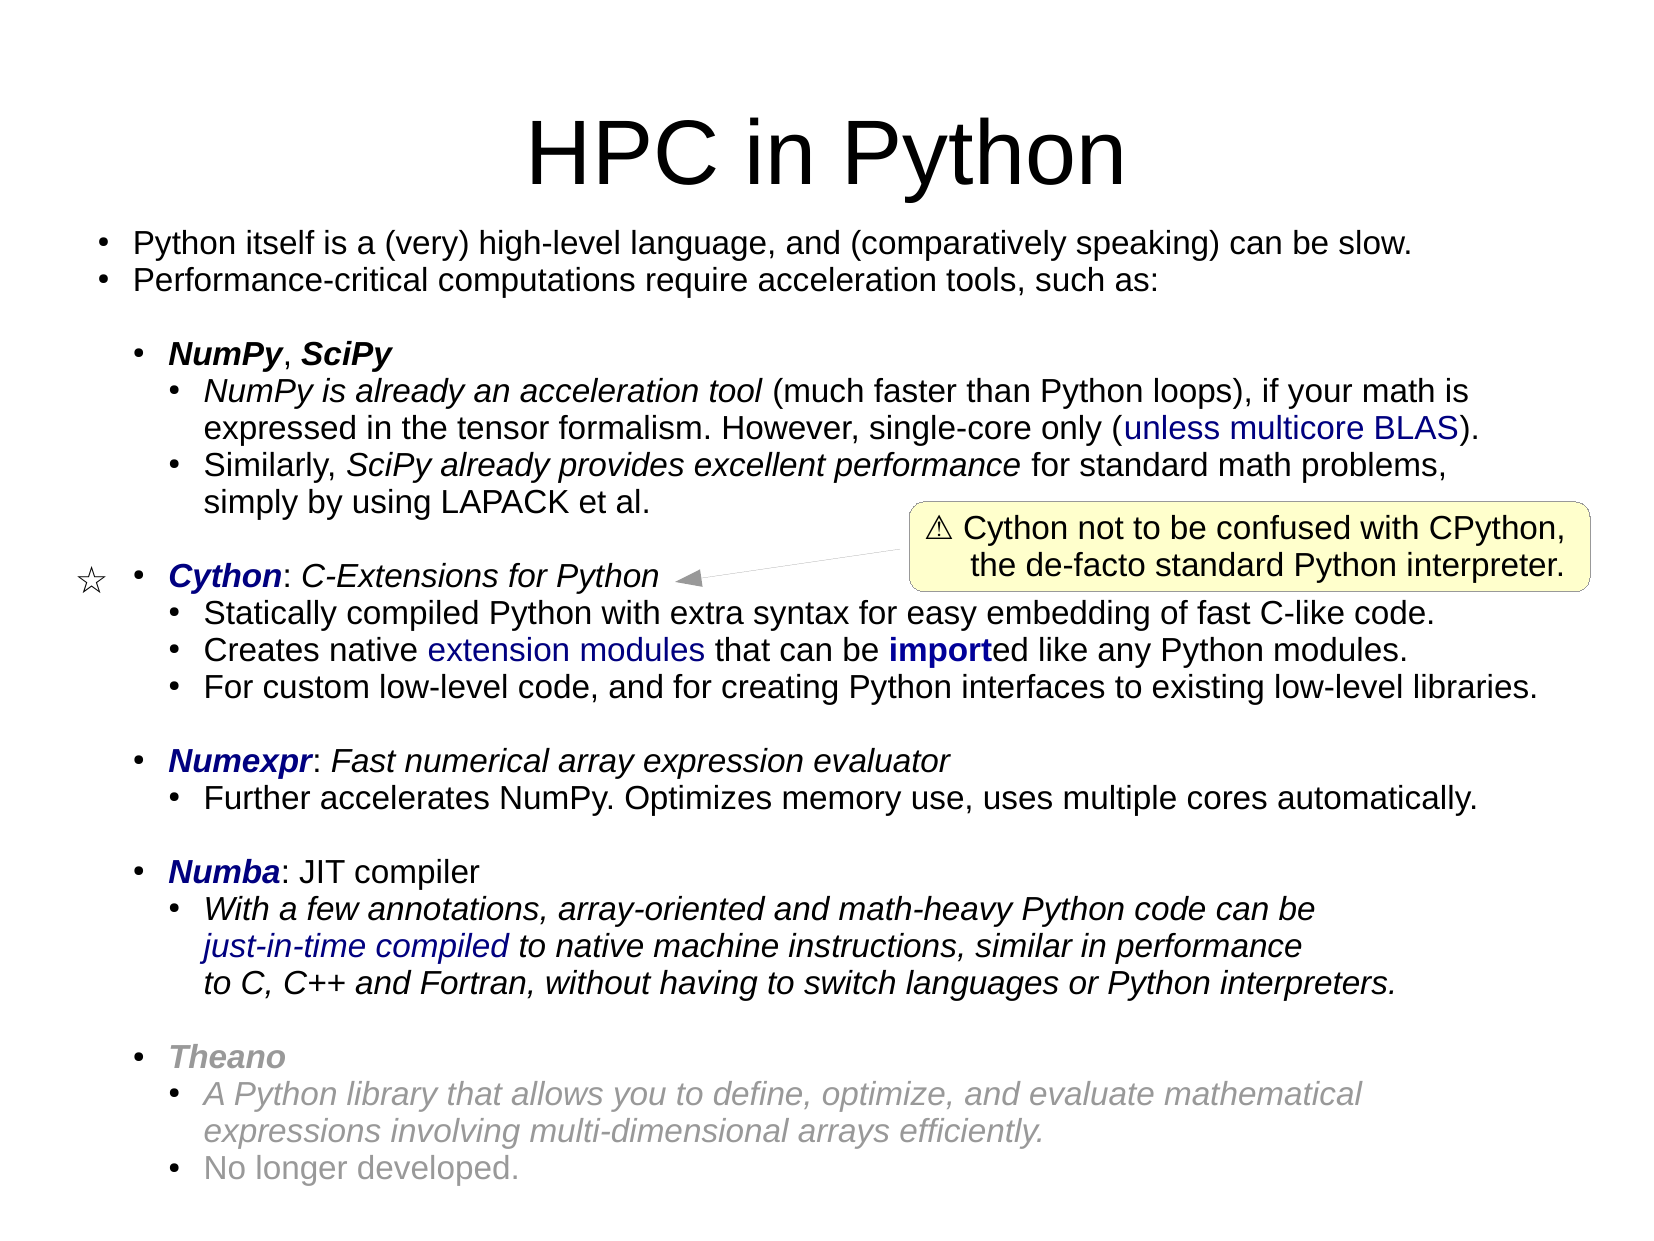

# HPC in Python
Python itself is a (very) high-level language, and (comparatively speaking) can be slow.
Performance-critical computations require acceleration tools, such as:
NumPy, SciPy
NumPy is already an acceleration tool (much faster than Python loops), if your math is expressed in the tensor formalism. However, single-core only (unless multicore BLAS).
Similarly, SciPy already provides excellent performance for standard math problems,
simply by using LAPACK et al.
Cython: C-Extensions for Python
Statically compiled Python with extra syntax for easy embedding of fast C-like code.
Creates native extension modules that can be imported like any Python modules.
For custom low-level code, and for creating Python interfaces to existing low-level libraries.
Numexpr: Fast numerical array expression evaluator
Further accelerates NumPy. Optimizes memory use, uses multiple cores automatically.
Numba: JIT compiler
With a few annotations, array-oriented and math-heavy Python code can be just-in-time compiled to native machine instructions, similar in performance
to C, C++ and Fortran, without having to switch languages or Python interpreters.
Theano
A Python library that allows you to define, optimize, and evaluate mathematical expressions involving multi-dimensional arrays efficiently.
No longer developed.
⚠ Cython not to be confused with CPython,
 the de-facto standard Python interpreter.
☆